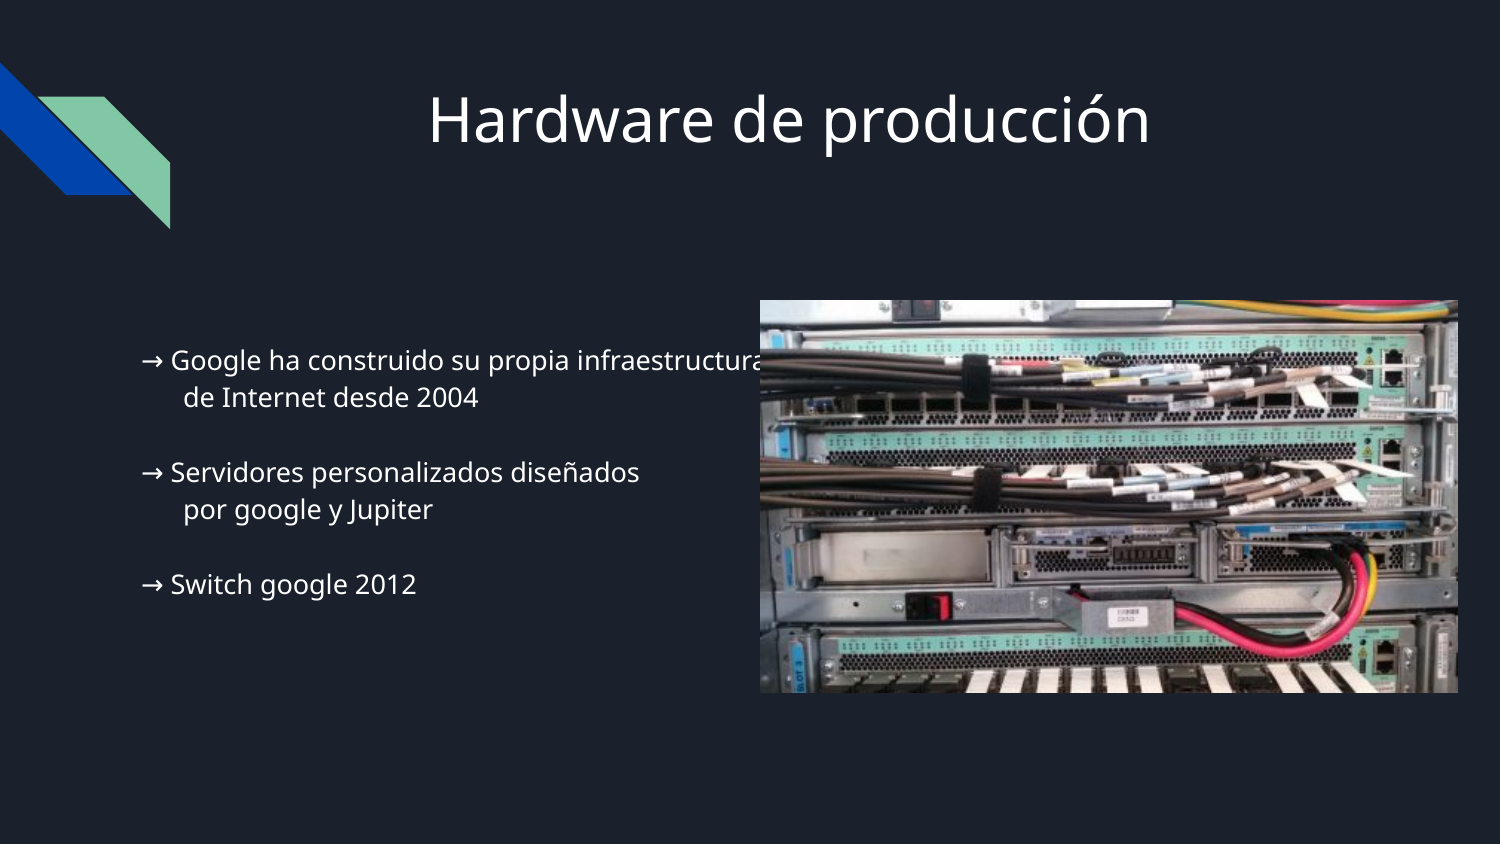

# Hardware de producción
→ Google ha construido su propia infraestructura
 de Internet desde 2004
→ Servidores personalizados diseñados
 por google y Jupiter
→ Switch google 2012